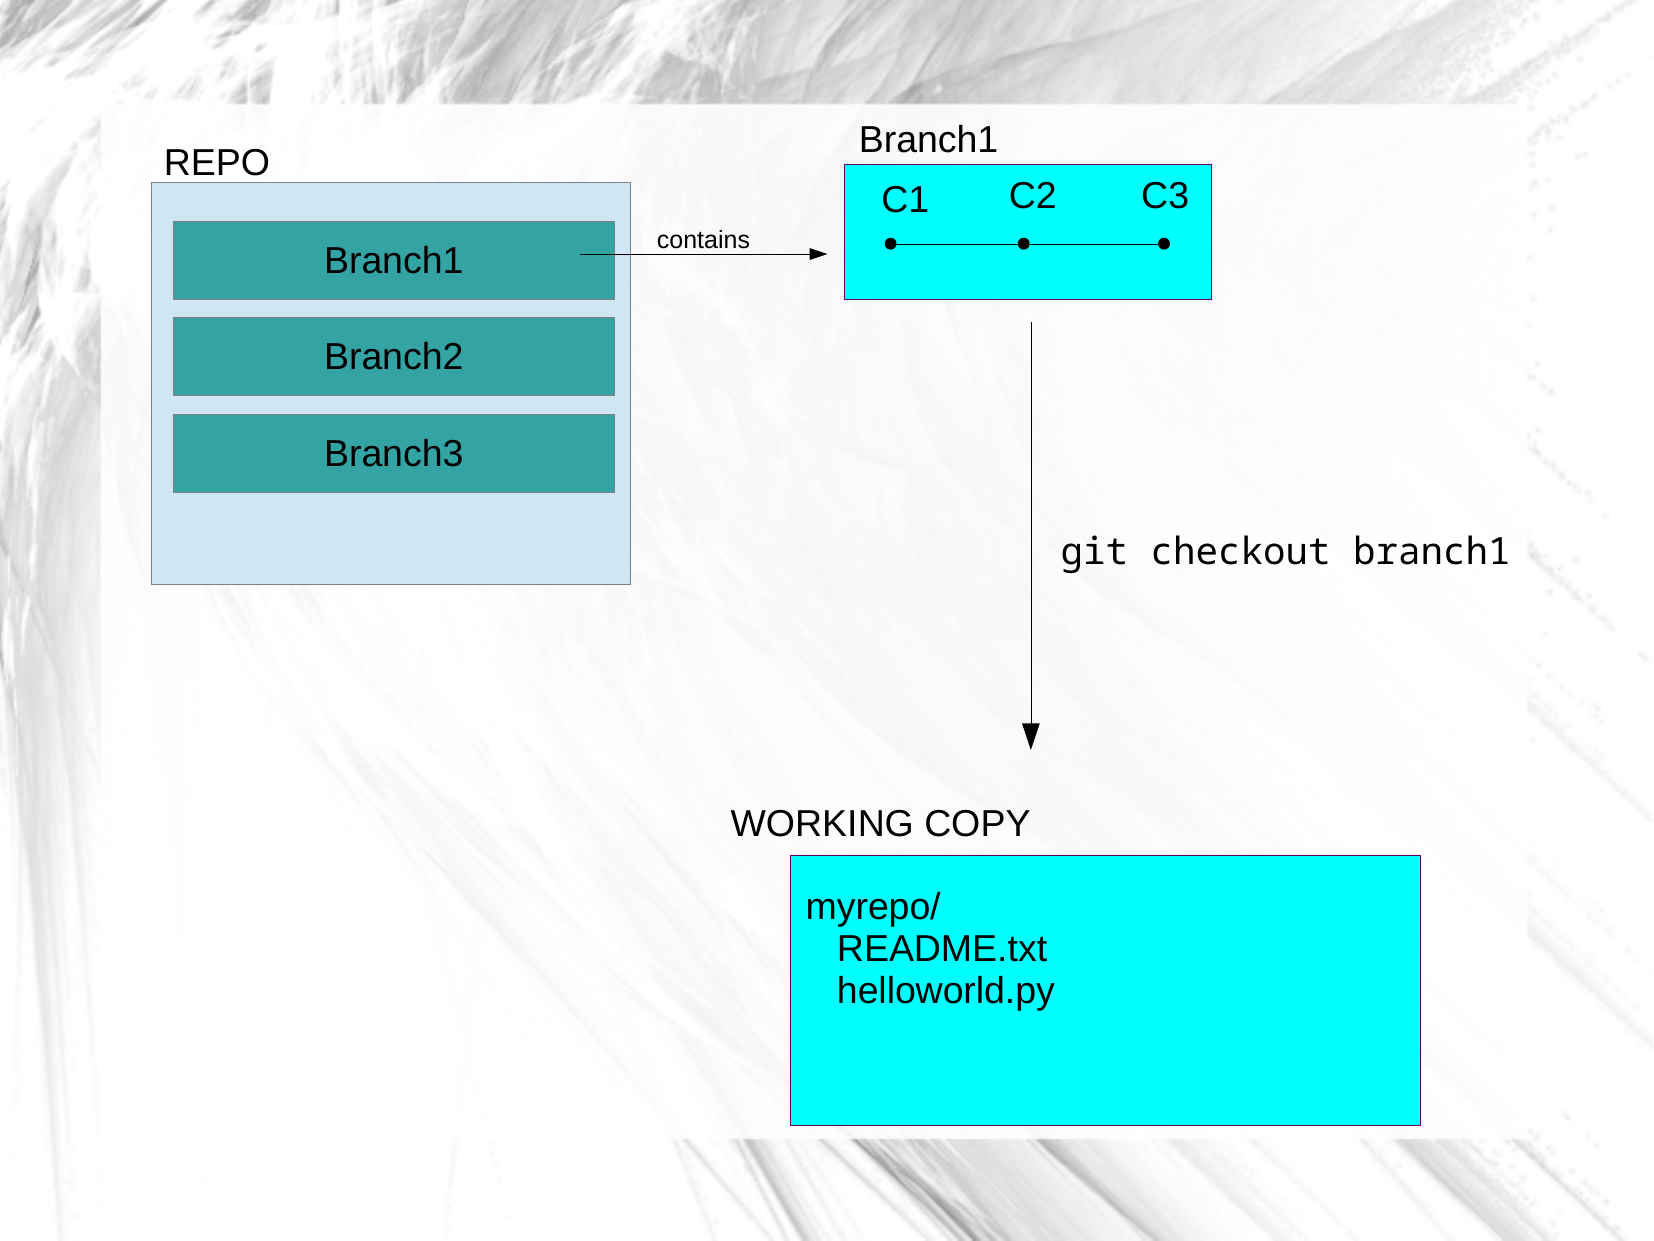

Branch1
REPO
C2
C3
C1
Branch1
contains
Branch2
Branch3
git checkout branch1
WORKING COPY
myrepo/
 README.txt
 helloworld.py